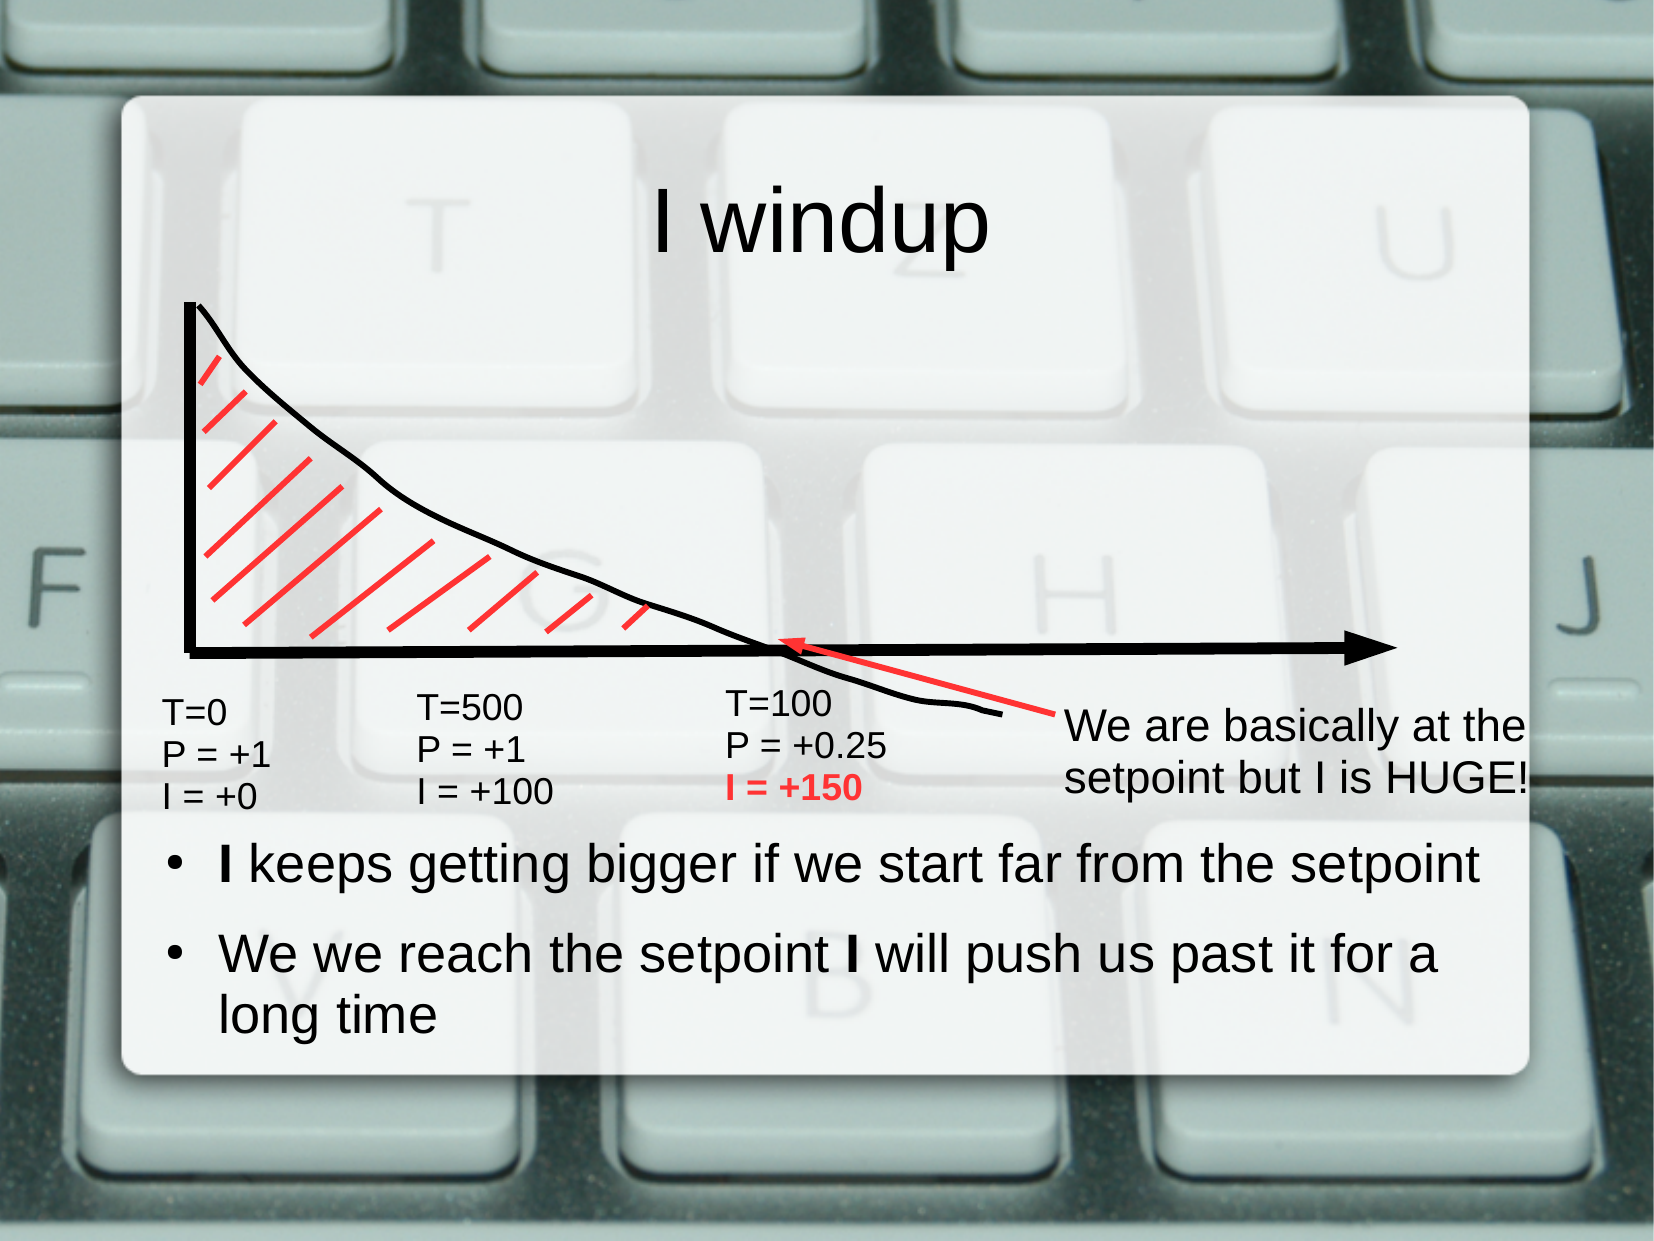

# I windup
T=100
P = +0.25
I = +150
T=500
P = +1
I = +100
T=0
P = +1
I = +0
We are basically at the
setpoint but I is HUGE!
I keeps getting bigger if we start far from the setpoint
We we reach the setpoint I will push us past it for a long time